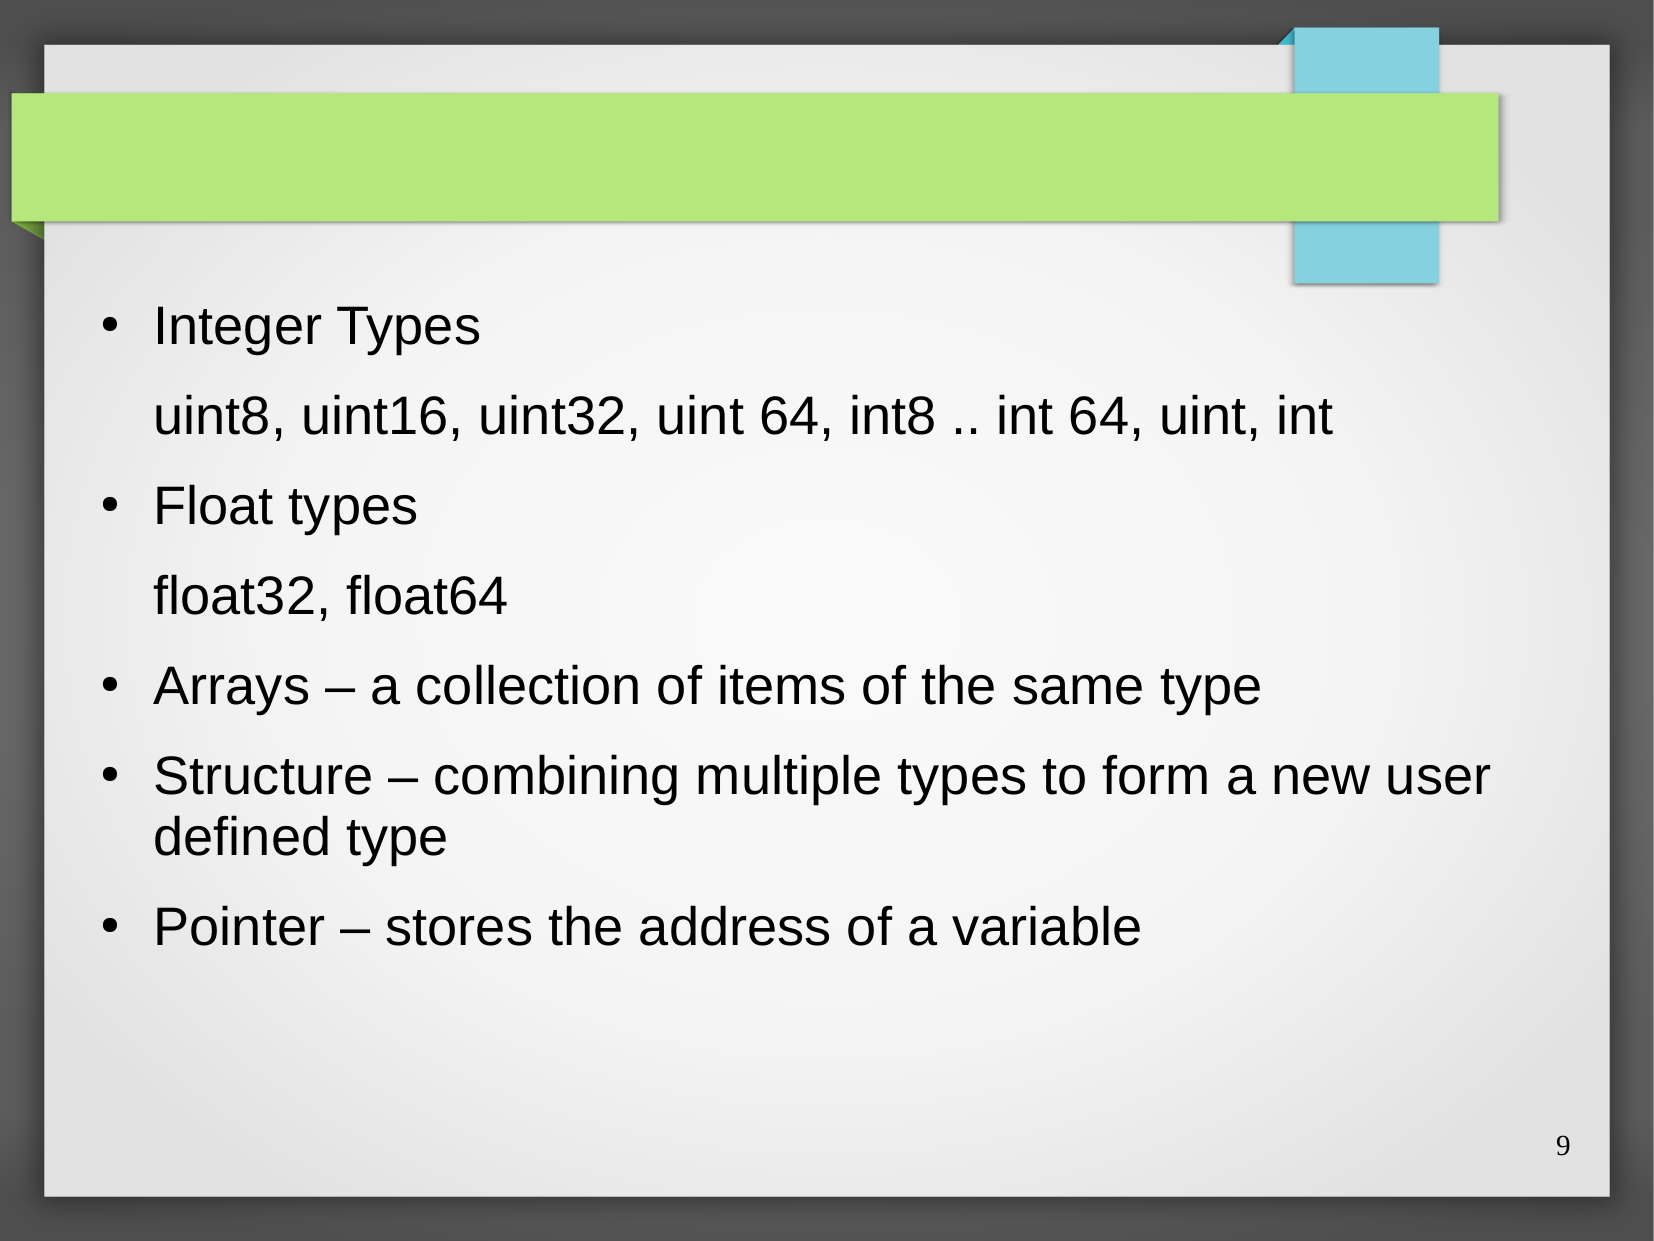

#
Integer Types
uint8, uint16, uint32, uint 64, int8 .. int 64, uint, int
Float types
float32, float64
Arrays – a collection of items of the same type
Structure – combining multiple types to form a new user defined type
Pointer – stores the address of a variable
9